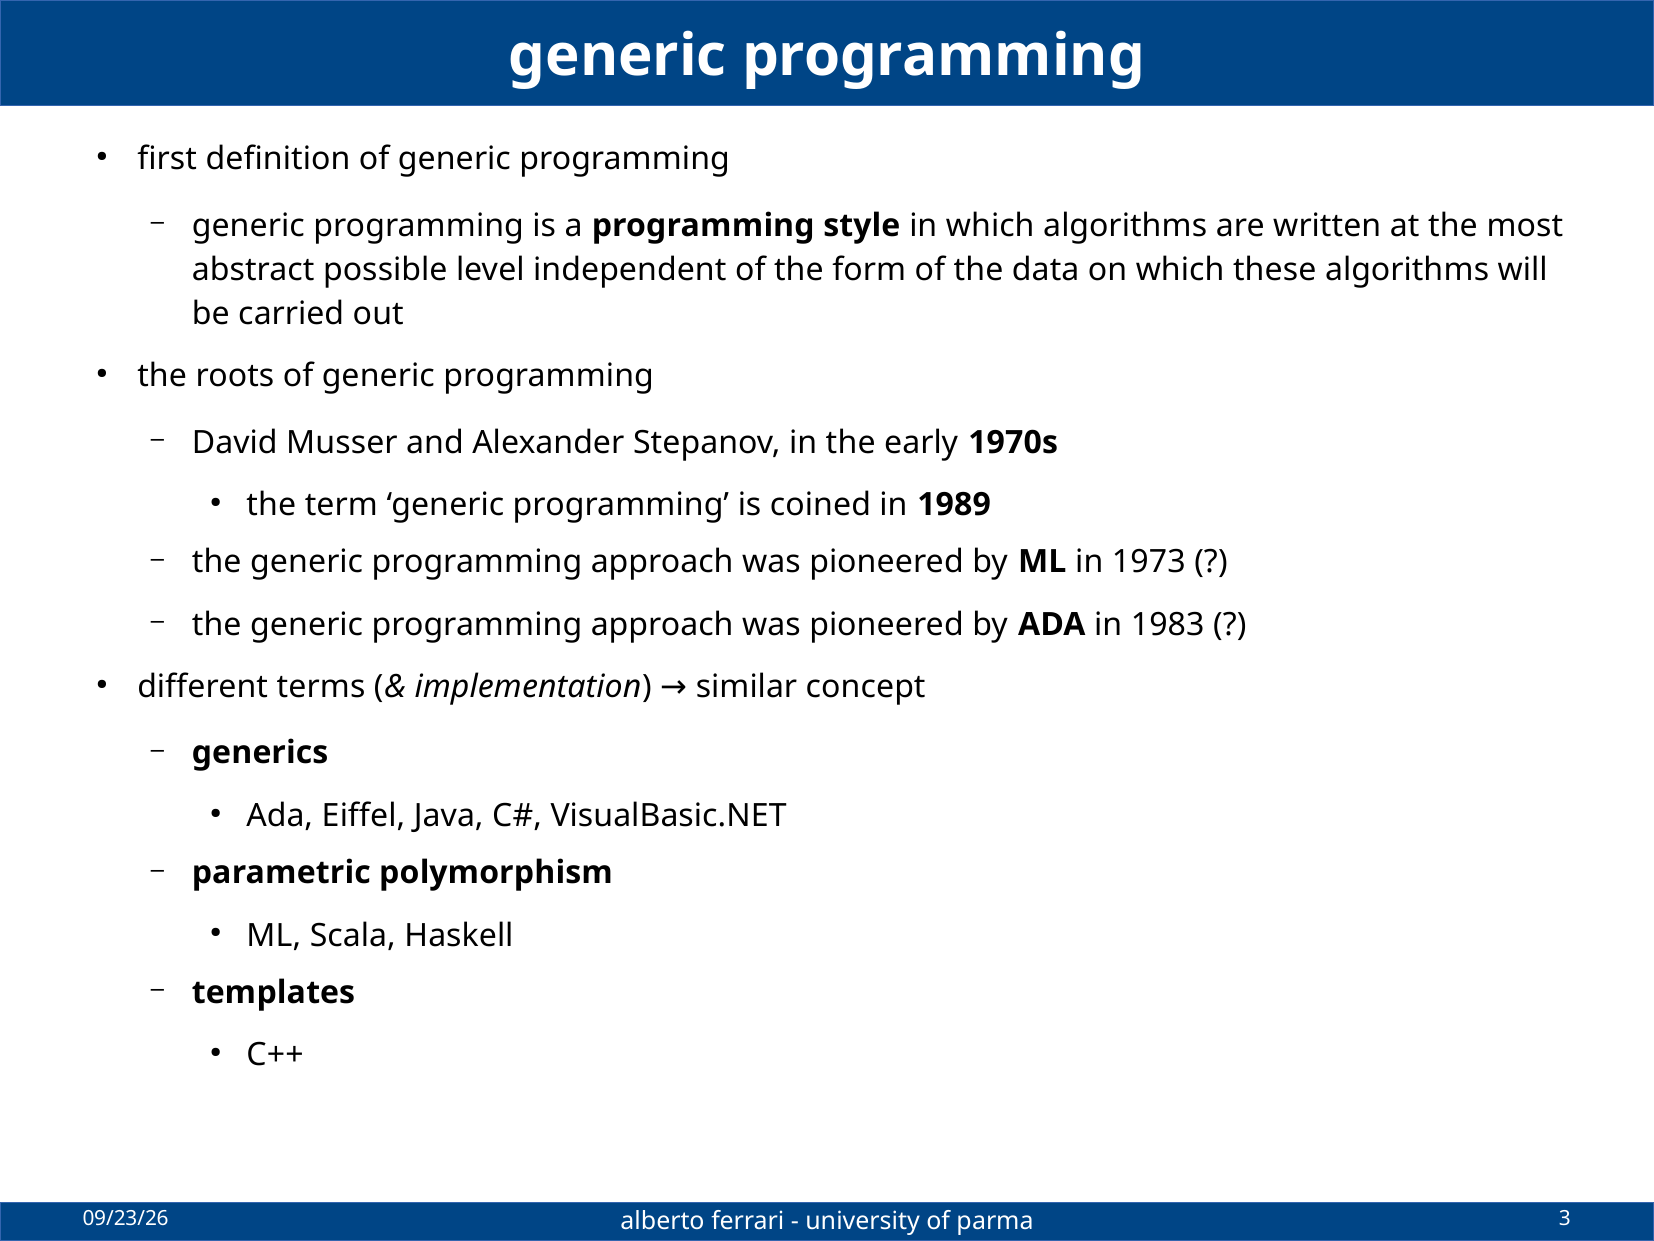

# generic programming
first definition of generic programming
generic programming is a programming style in which algorithms are written at the most abstract possible level independent of the form of the data on which these algorithms will be carried out
the roots of generic programming
David Musser and Alexander Stepanov, in the early 1970s
the term ‘generic programming’ is coined in 1989
the generic programming approach was pioneered by ML in 1973 (?)
the generic programming approach was pioneered by ADA in 1983 (?)
different terms (& implementation) → similar concept
generics
Ada, Eiffel, Java, C#, VisualBasic.NET
parametric polymorphism
ML, Scala, Haskell
templates
C++
alberto ferrari - university of parma
3